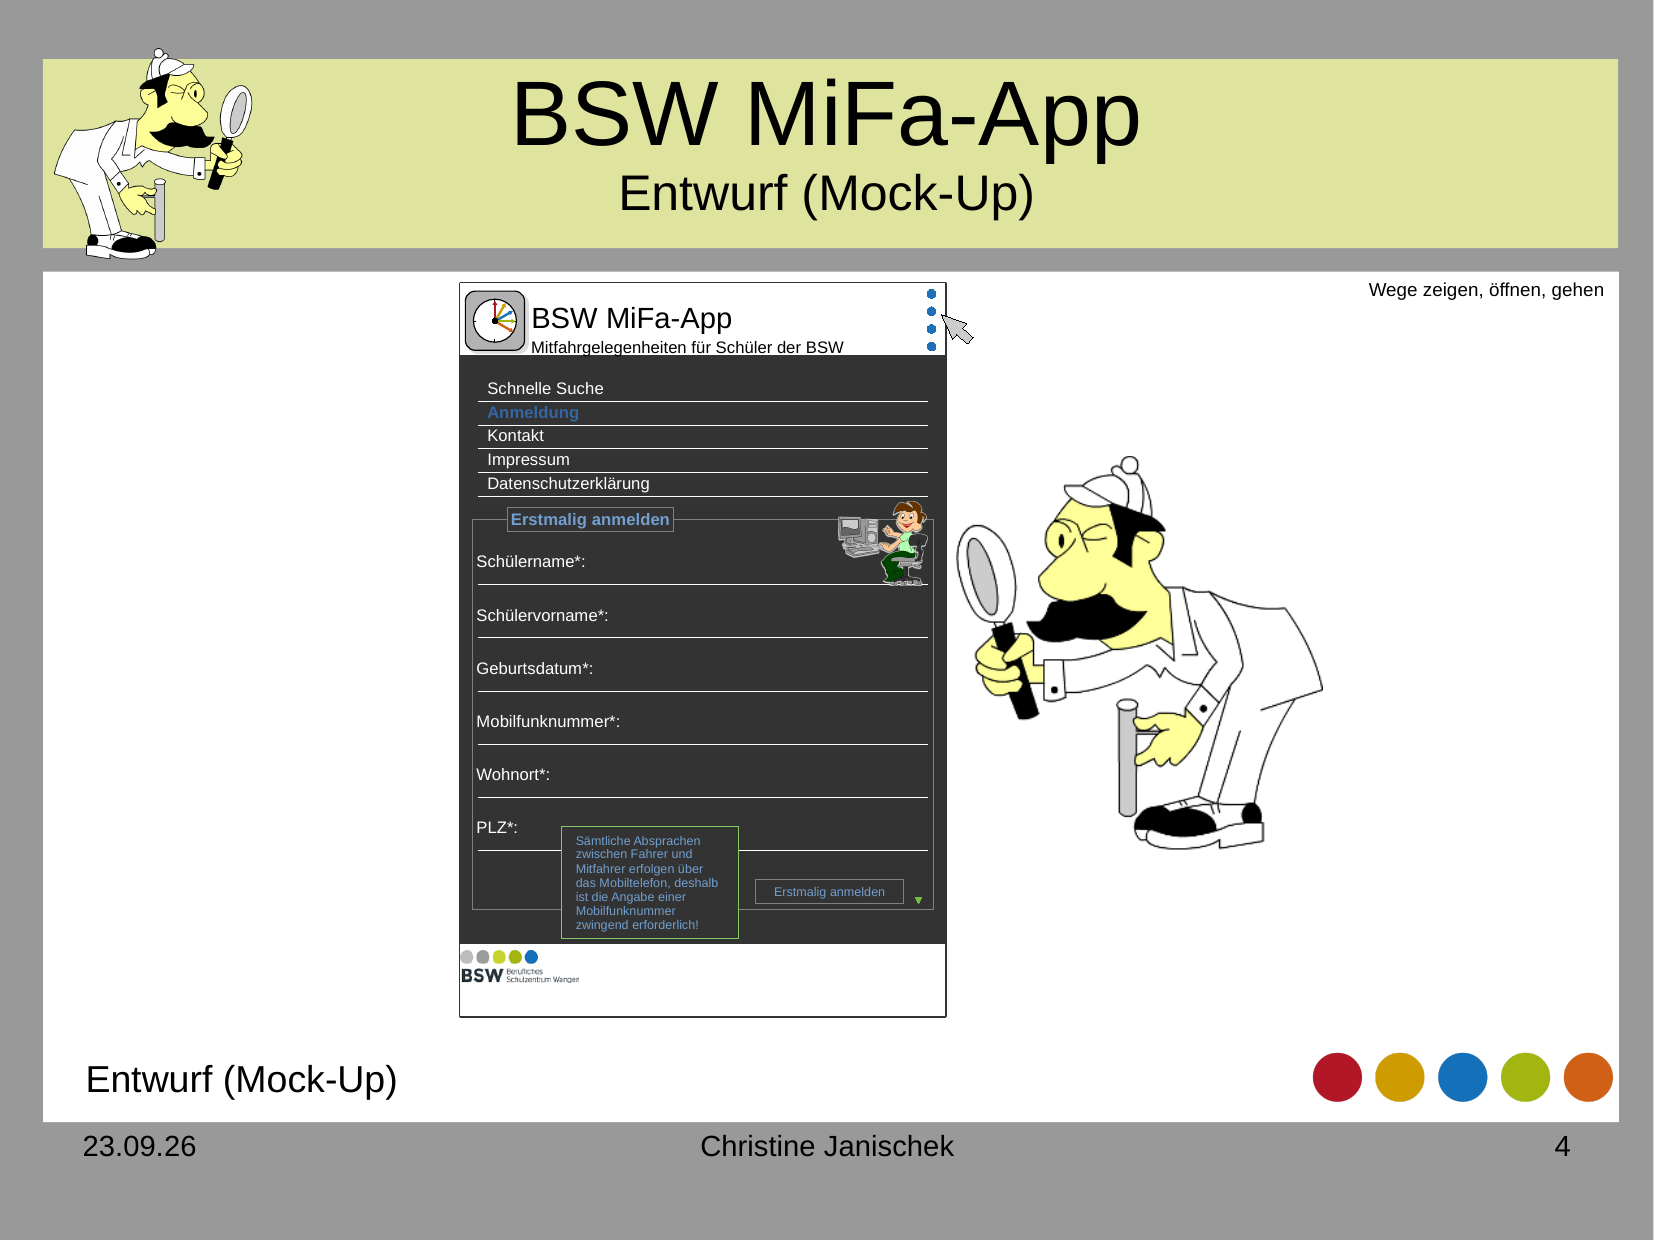

# BSW MiFa-App Entwurf (Mock-Up)
BSW MiFa-App
Mitfahrgelegenheiten für Schüler der BSW
Schnelle Suche
Anmeldung
Kontakt
Impressum
Datenschutzerklärung
Erstmalig anmelden
Schülername*:
Schülervorname*:
Geburtsdatum*:
Mobilfunknummer*:
Wohnort*:
PLZ*:
Sämtliche Absprachen zwischen Fahrer und Mitfahrer erfolgen über das Mobiltelefon, deshalb ist die Angabe einer Mobilfunknummer zwingend erforderlich!
Erstmalig anmelden
Entwurf (Mock-Up)
Christine Janischek
4